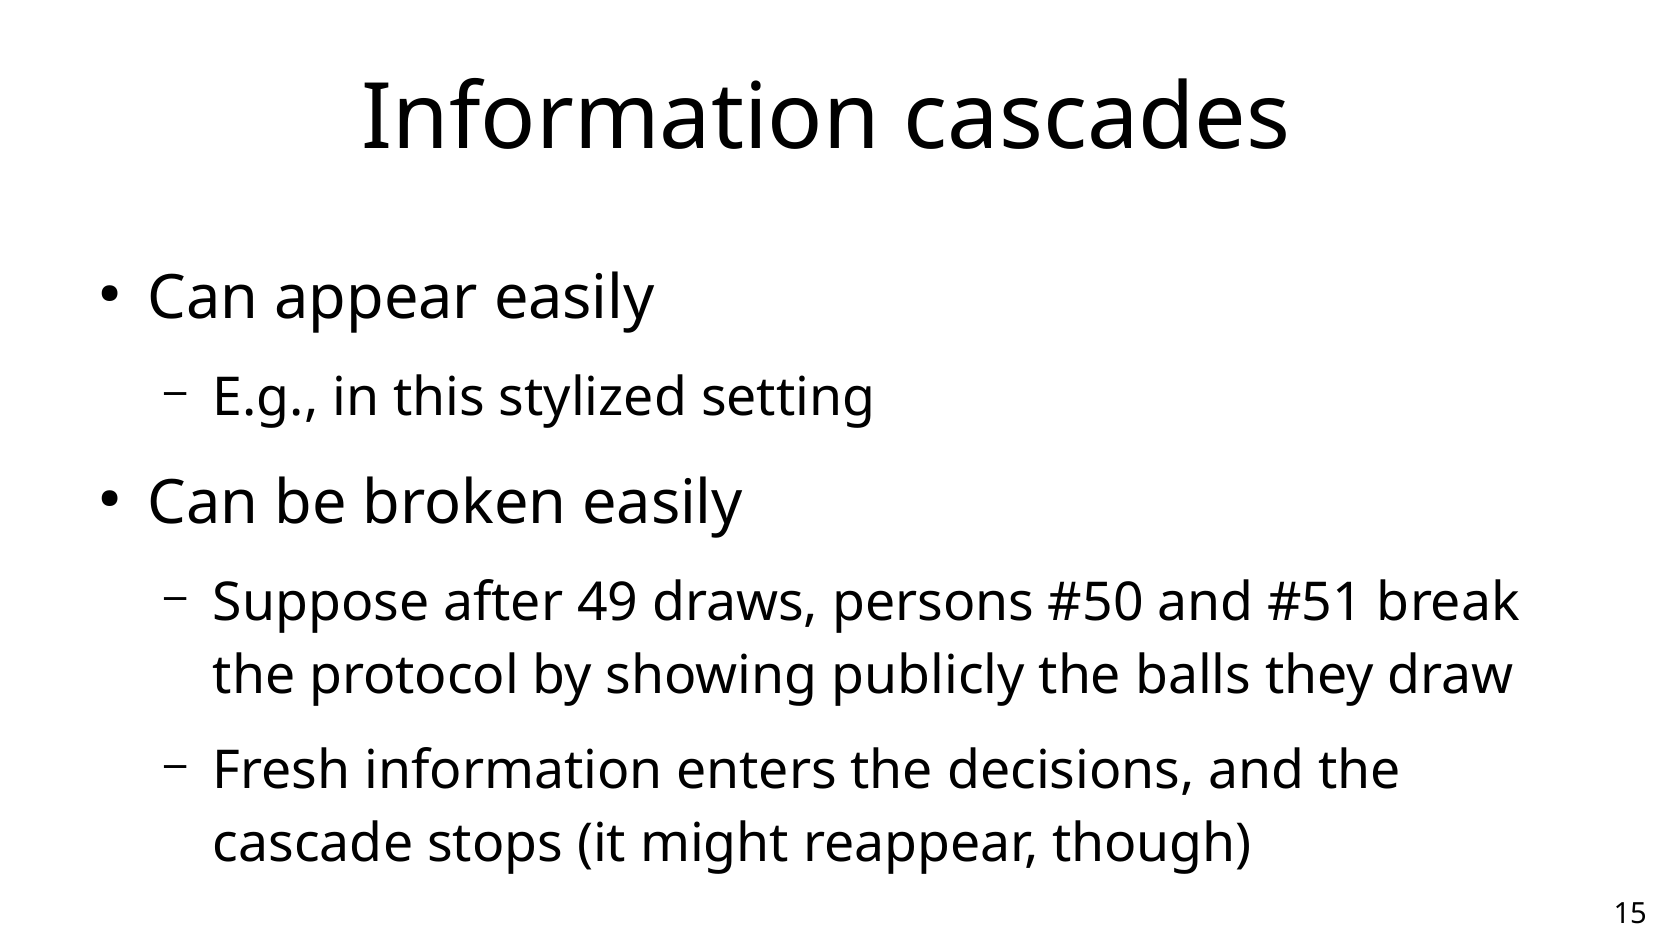

# Information cascades
Can appear easily
E.g., in this stylized setting
Can be broken easily
Suppose after 49 draws, persons #50 and #51 break the protocol by showing publicly the balls they draw
Fresh information enters the decisions, and the cascade stops (it might reappear, though)
15